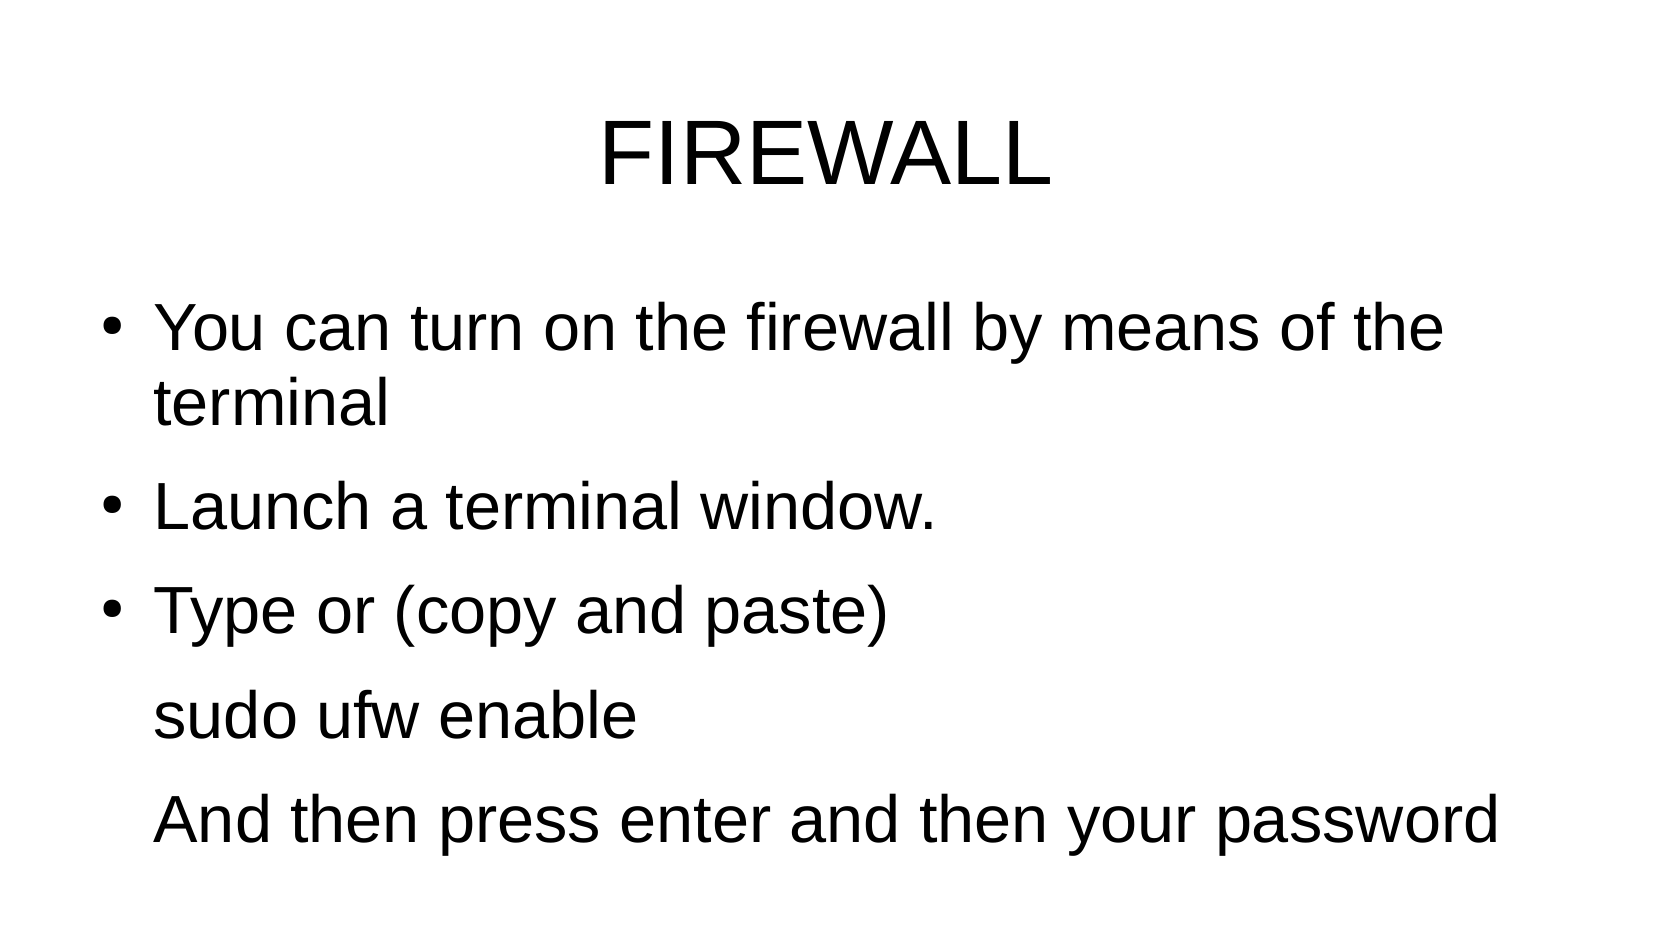

# FIREWALL
You can turn on the firewall by means of the terminal
Launch a terminal window.
Type or (copy and paste)
sudo ufw enable
And then press enter and then your password